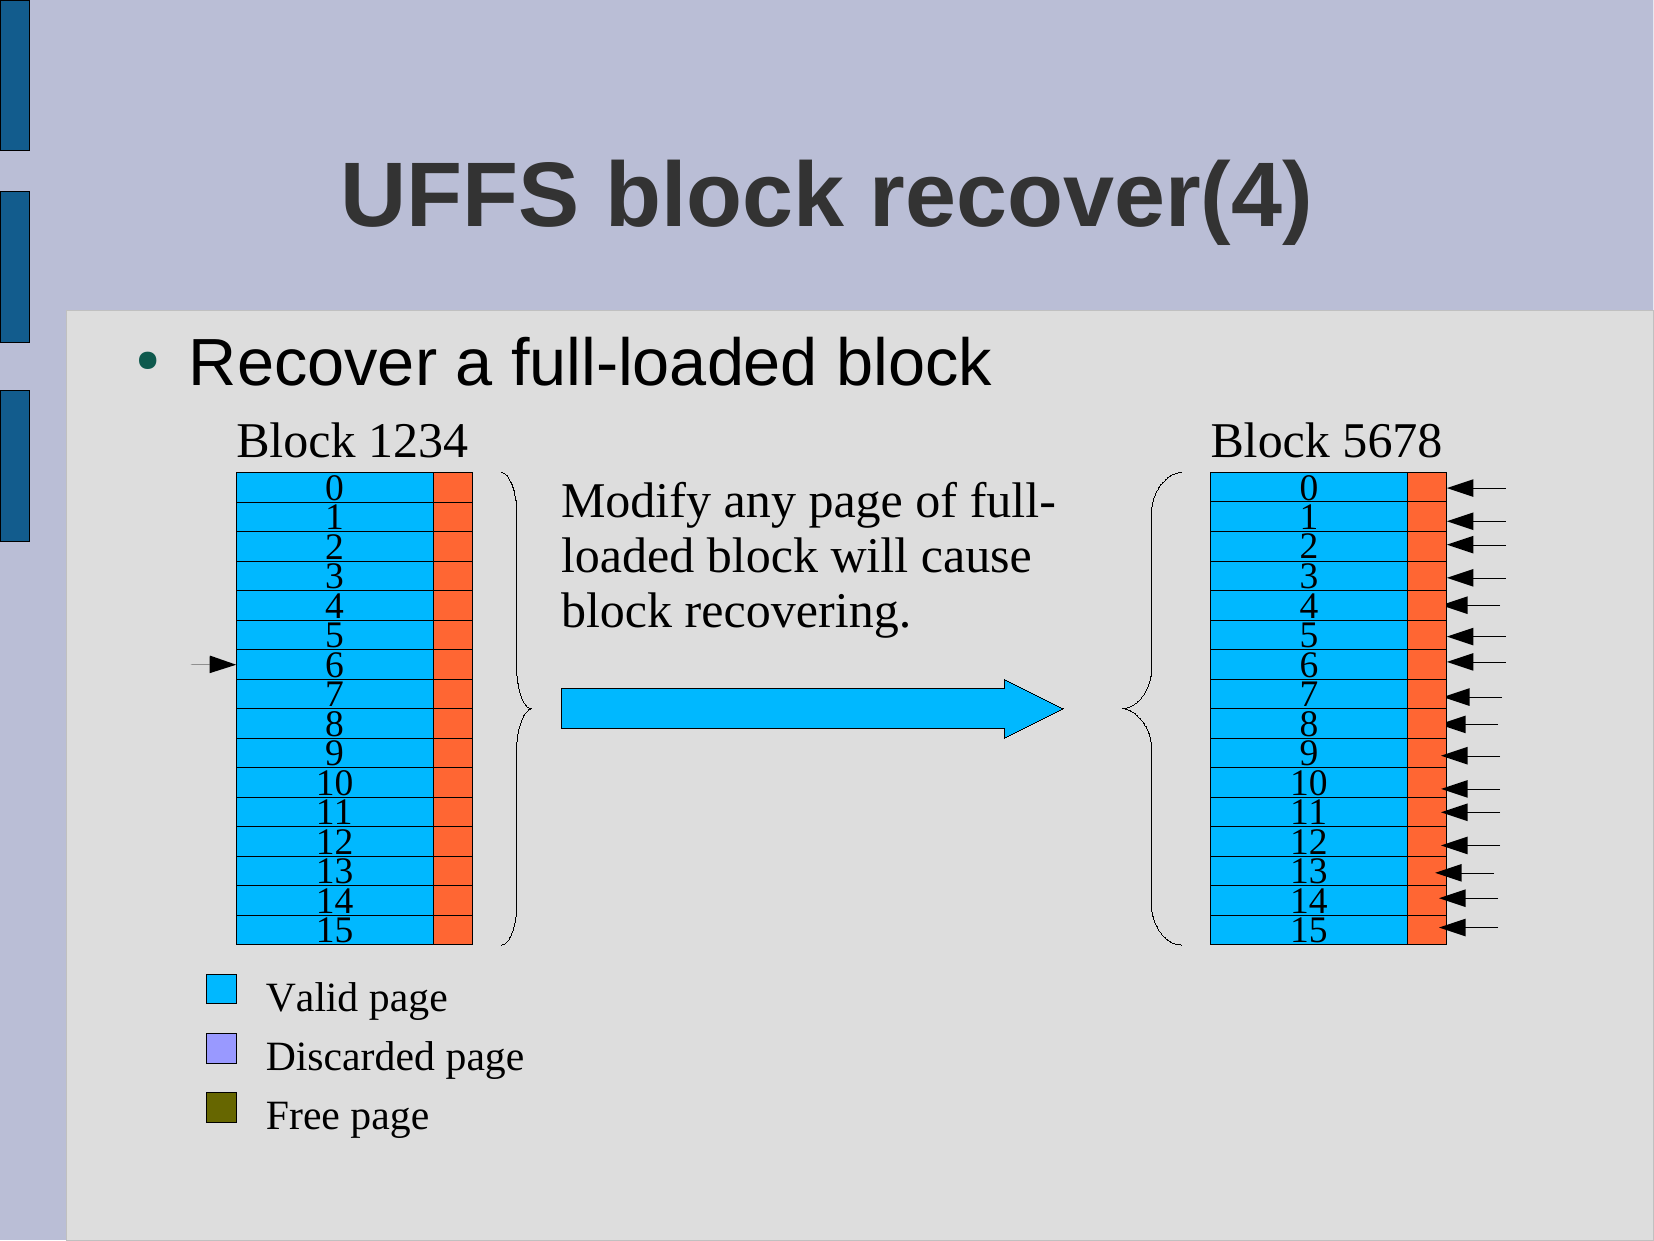

# UFFS block recover(4)
Recover a full-loaded block
Block 1234
Block 5678
0
0
Modify any page of full-loaded block will cause block recovering.
1
1
2
2
3
3
4
4
5
5
6
6
7
7
8
8
9
9
10
10
11
11
12
12
13
13
14
14
15
15
Valid page
Discarded page
Free page